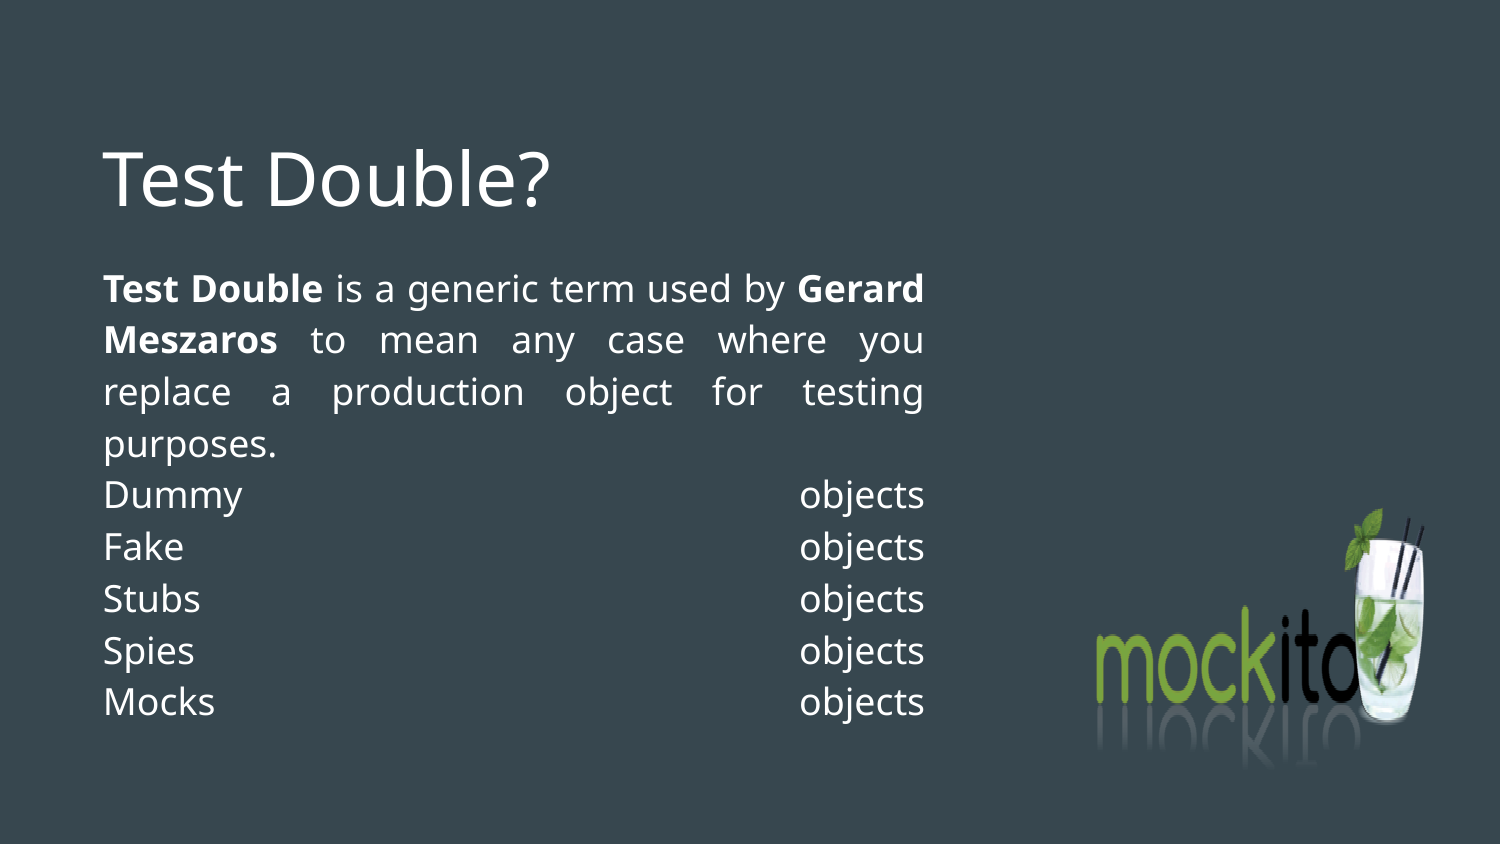

# Test Double?
Test Double is a generic term used by Gerard Meszaros to mean any case where you replace a production object for testing purposes.
Dummy objects
Fake objects
Stubs objects
Spies objects
Mocks objects